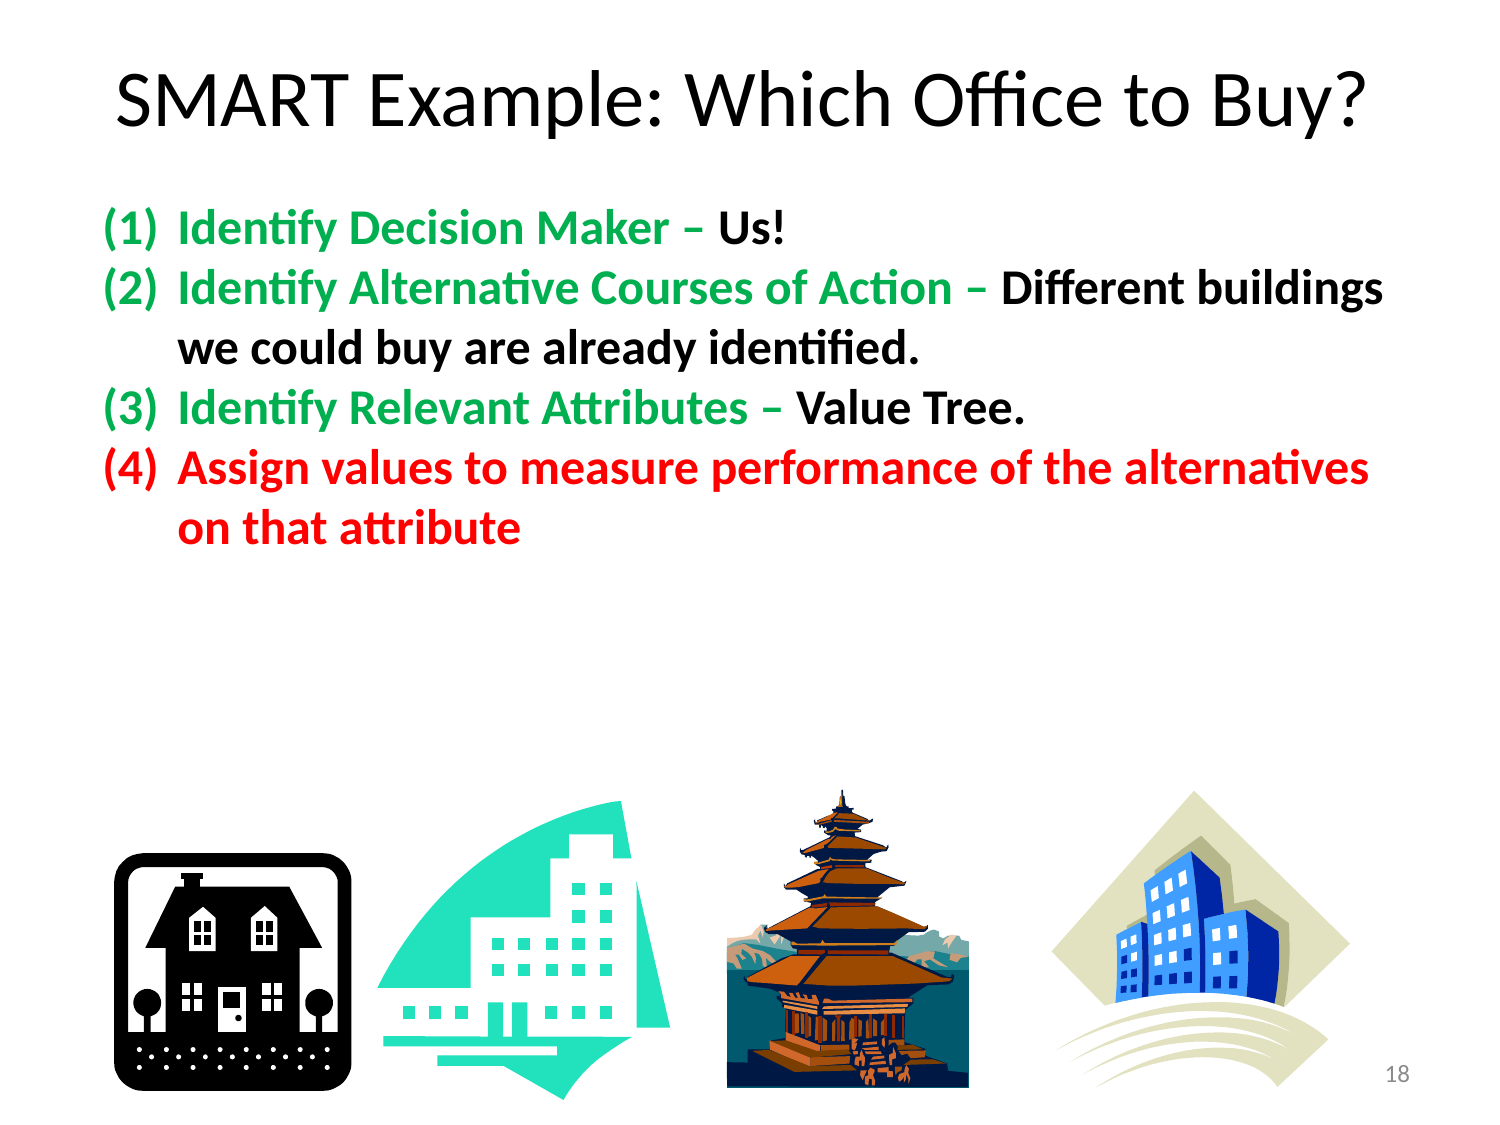

SMART Example: Which Office to Buy?
Identify Decision Maker – Us!
Identify Alternative Courses of Action – Different buildings we could buy are already identified.
Identify Relevant Attributes – Value Tree.
Assign values to measure performance of the alternatives on that attribute